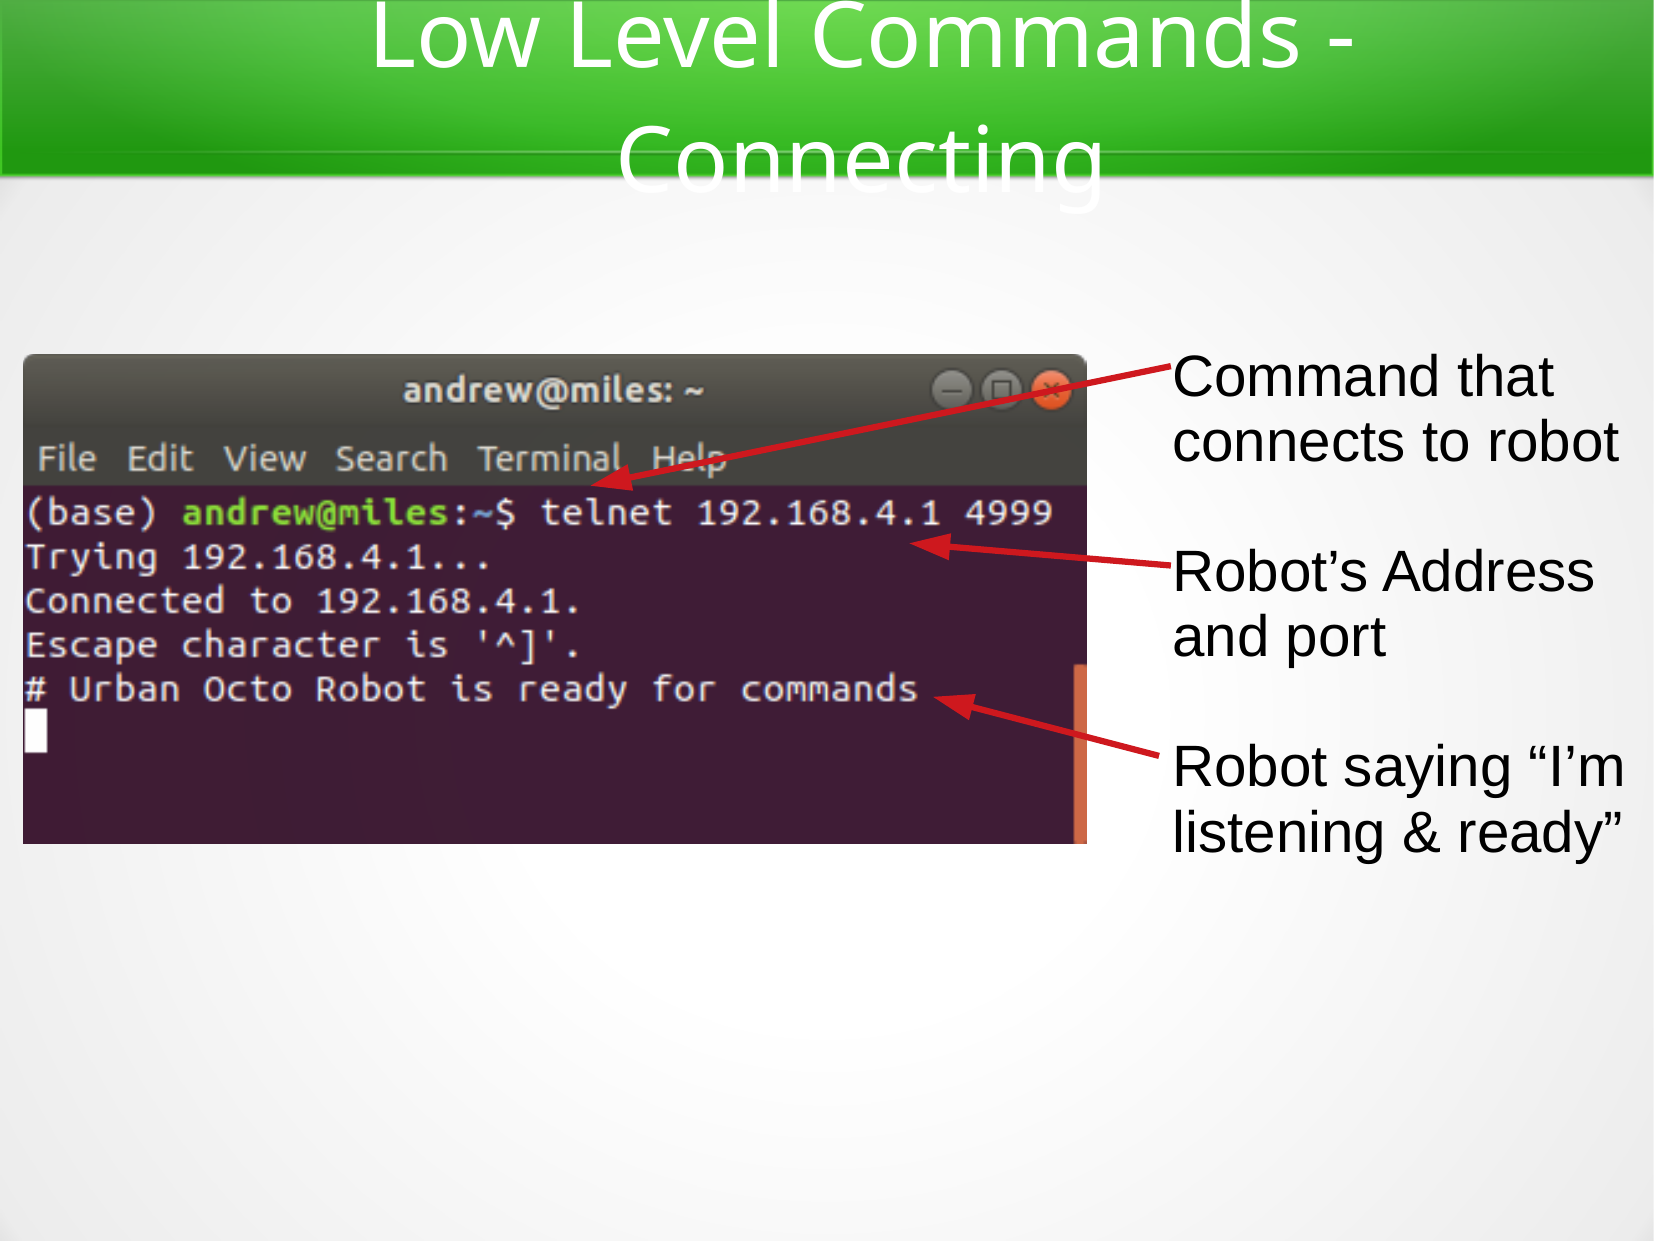

# Low Level Commands - Connecting
Command that connects to robot
Robot’s Address and port
Robot saying “I’m listening & ready”